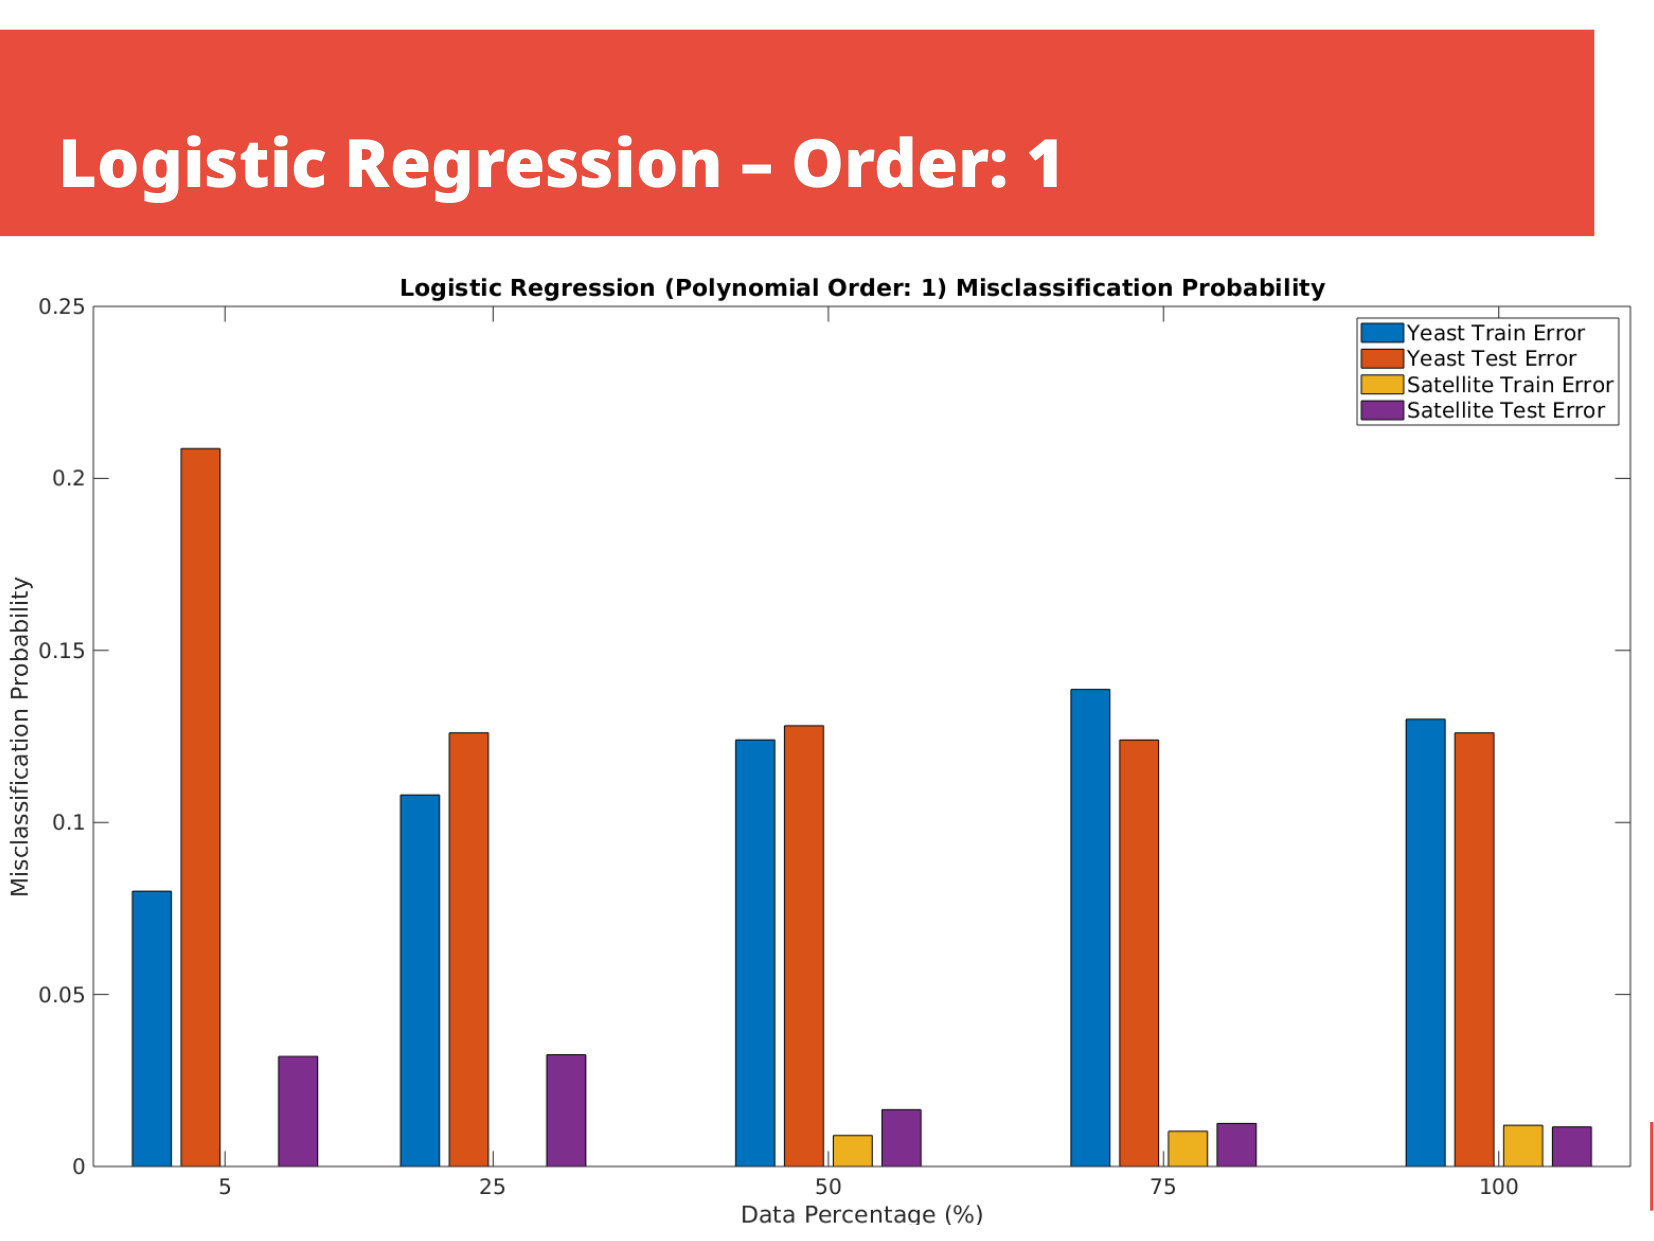

# Logistic Regression – Order: 1
4